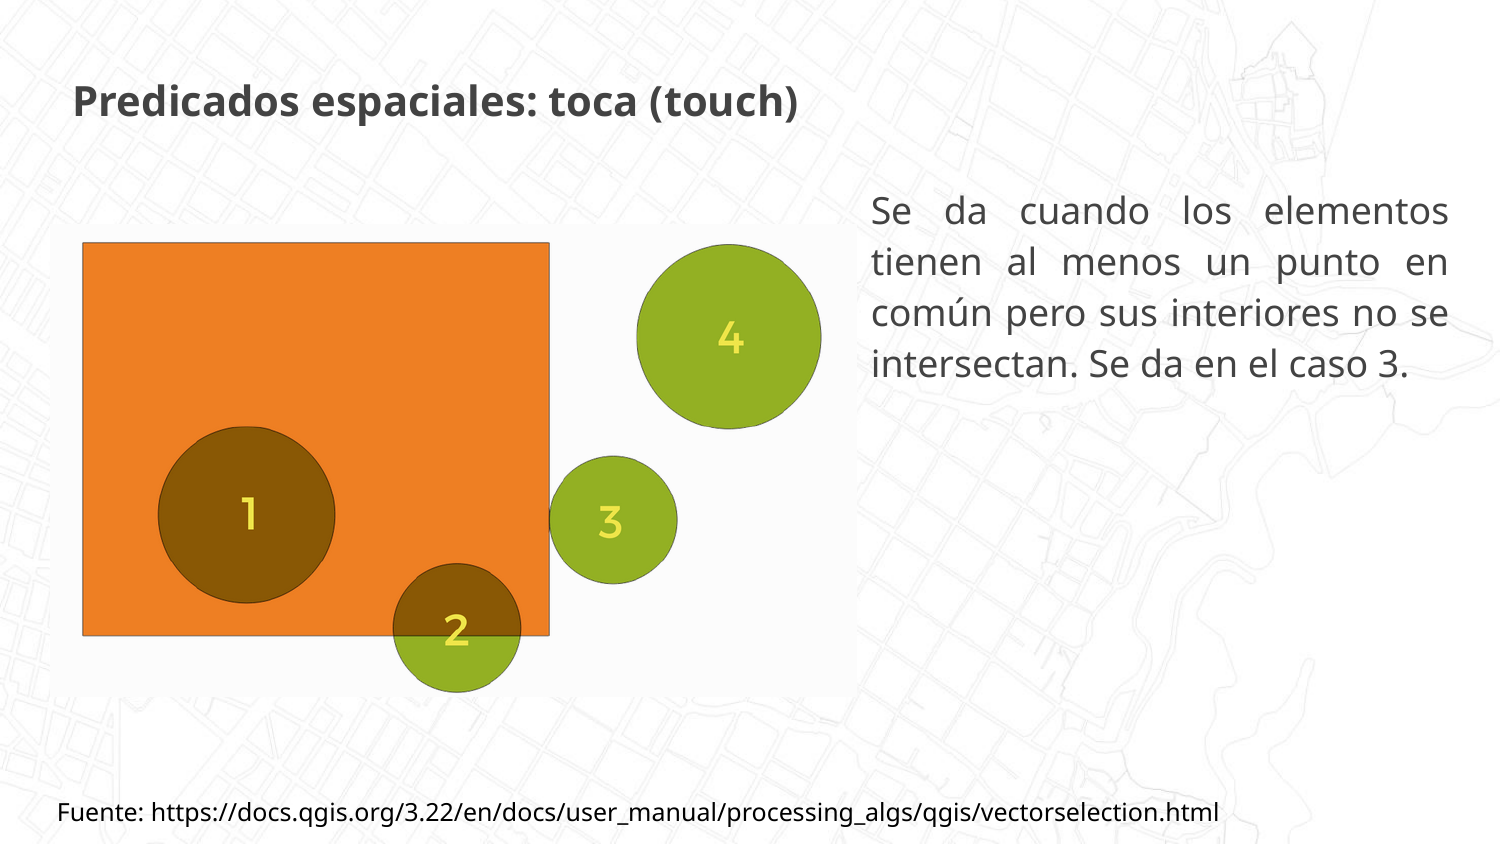

Predicados espaciales: toca (touch)
Se da cuando los elementos tienen al menos un punto en común pero sus interiores no se intersectan. Se da en el caso 3.
Fuente: https://docs.qgis.org/3.22/en/docs/user_manual/processing_algs/qgis/vectorselection.html